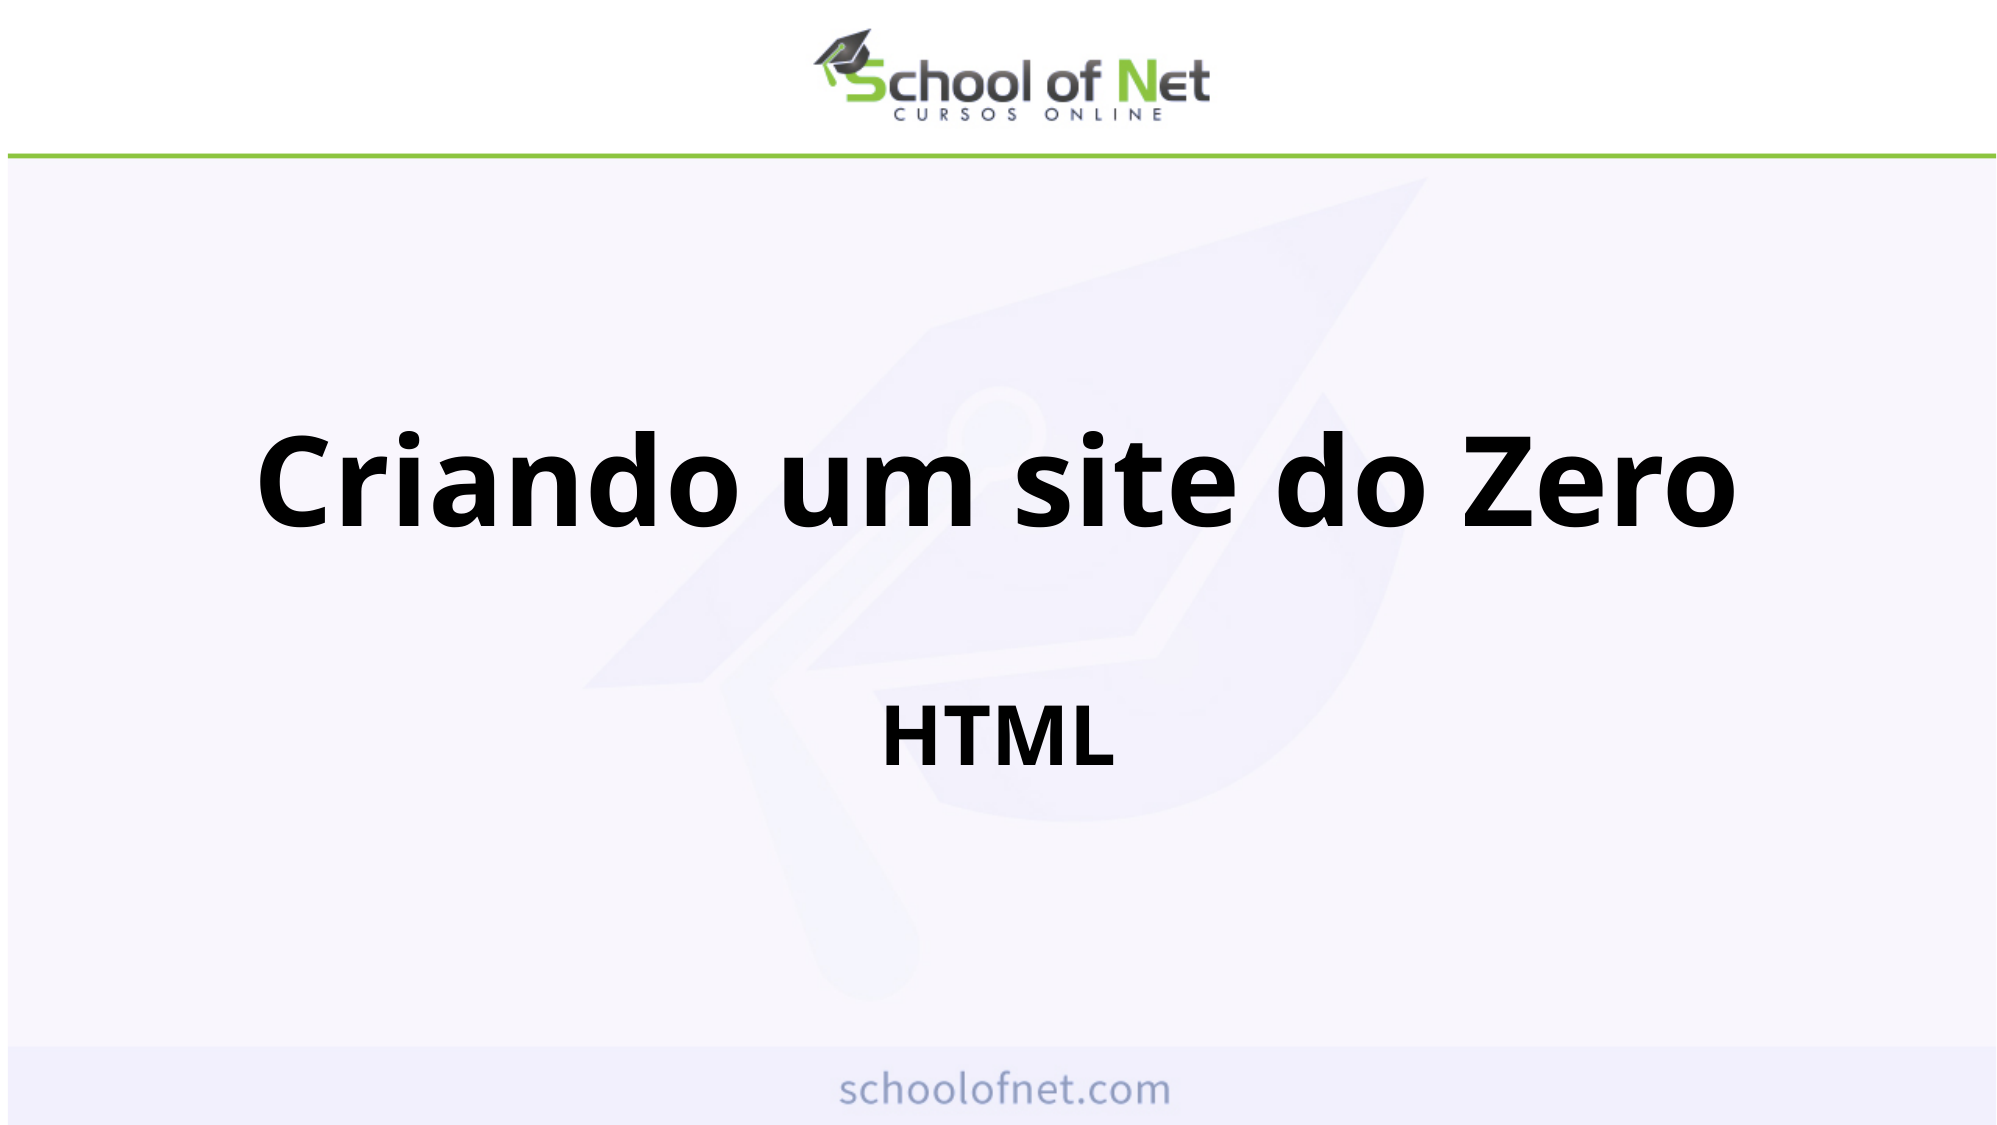

# Criando um site do Zero HTML